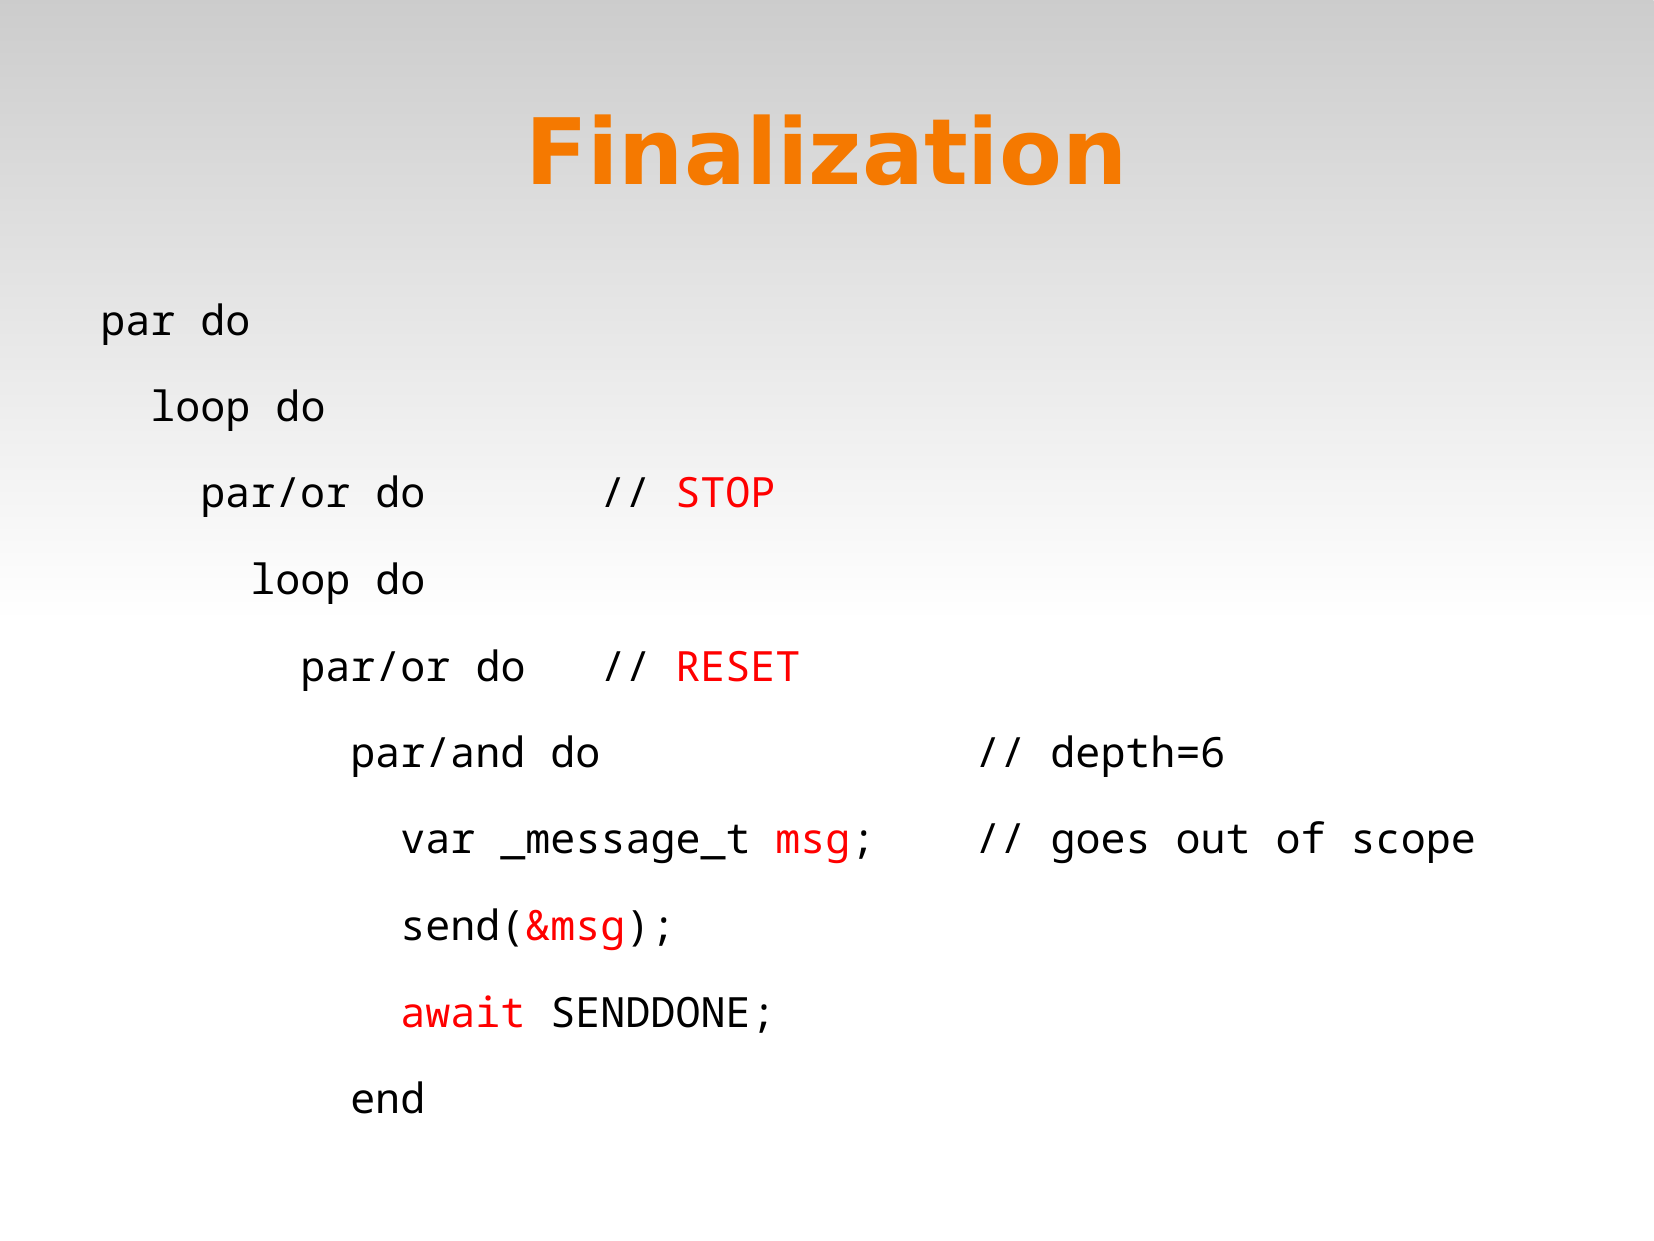

# Finalization
par do
 loop do
 par/or do // STOP
 loop do
 par/or do // RESET
 par/and do // depth=6
 var _message_t msg; // goes out of scope
 send(&msg);
 await SENDDONE;
 end
ERR : line 183 : call requires `finalize´